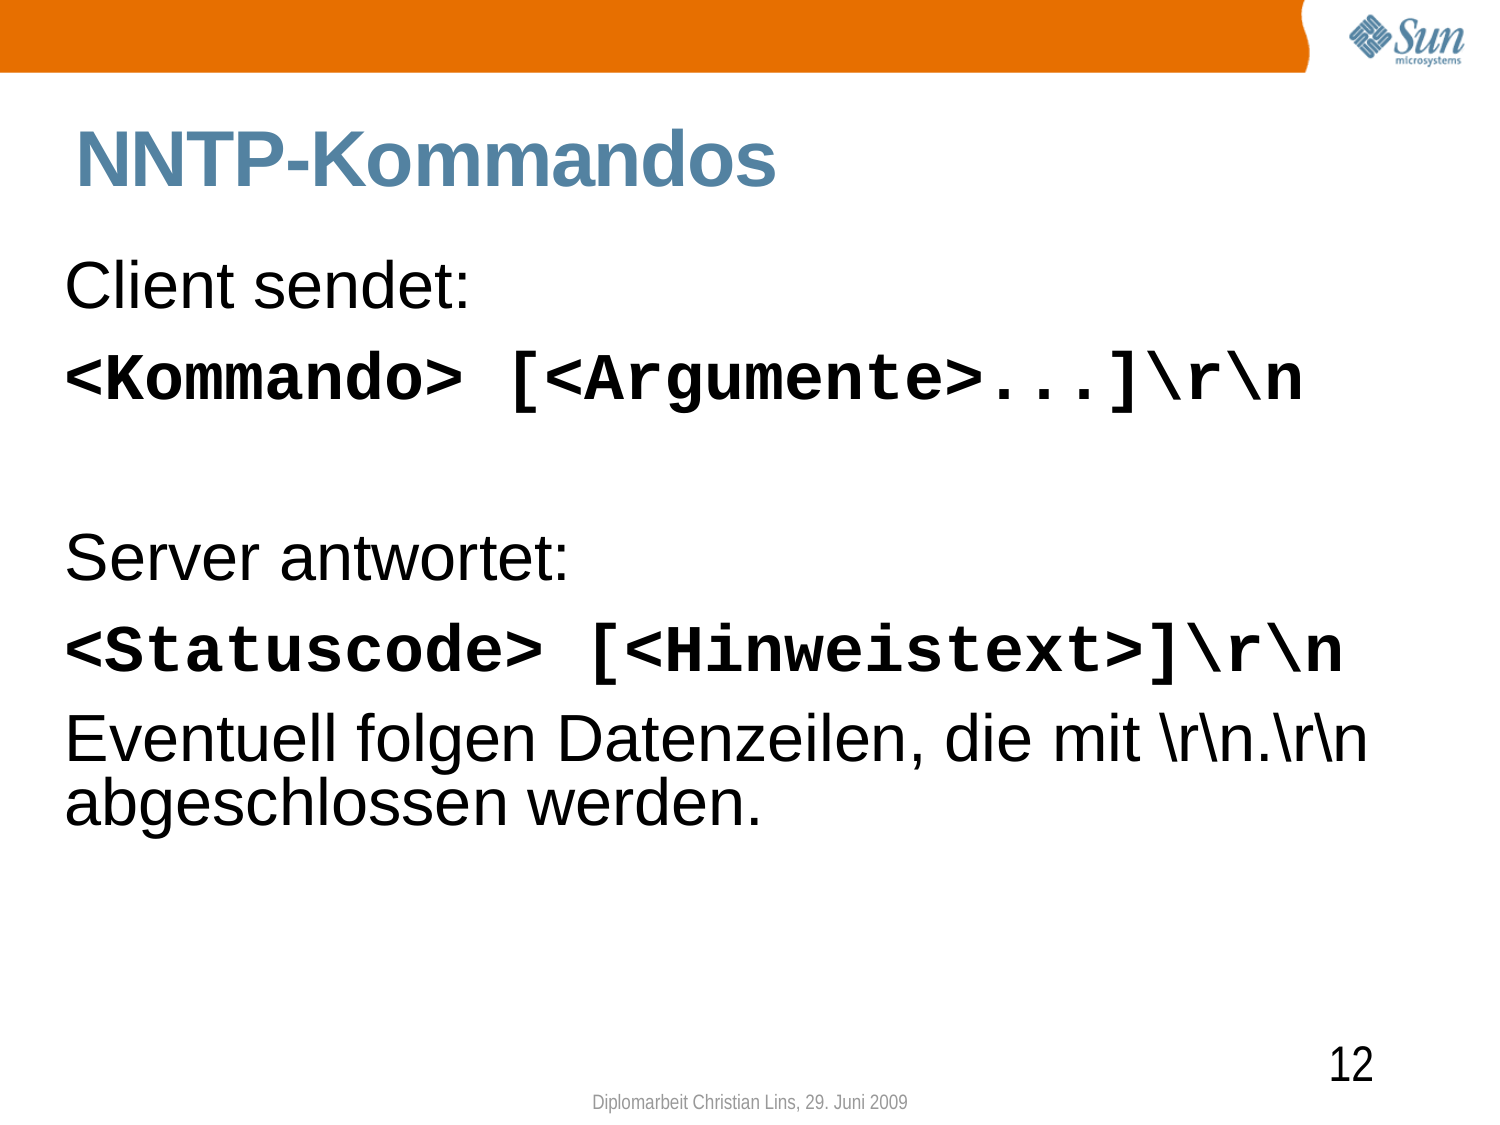

# NNTP-Kommandos
Client sendet:
<Kommando> [<Argumente>...]\r\n
Server antwortet:
<Statuscode> [<Hinweistext>]\r\n
Eventuell folgen Datenzeilen, die mit \r\n.\r\n abgeschlossen werden.